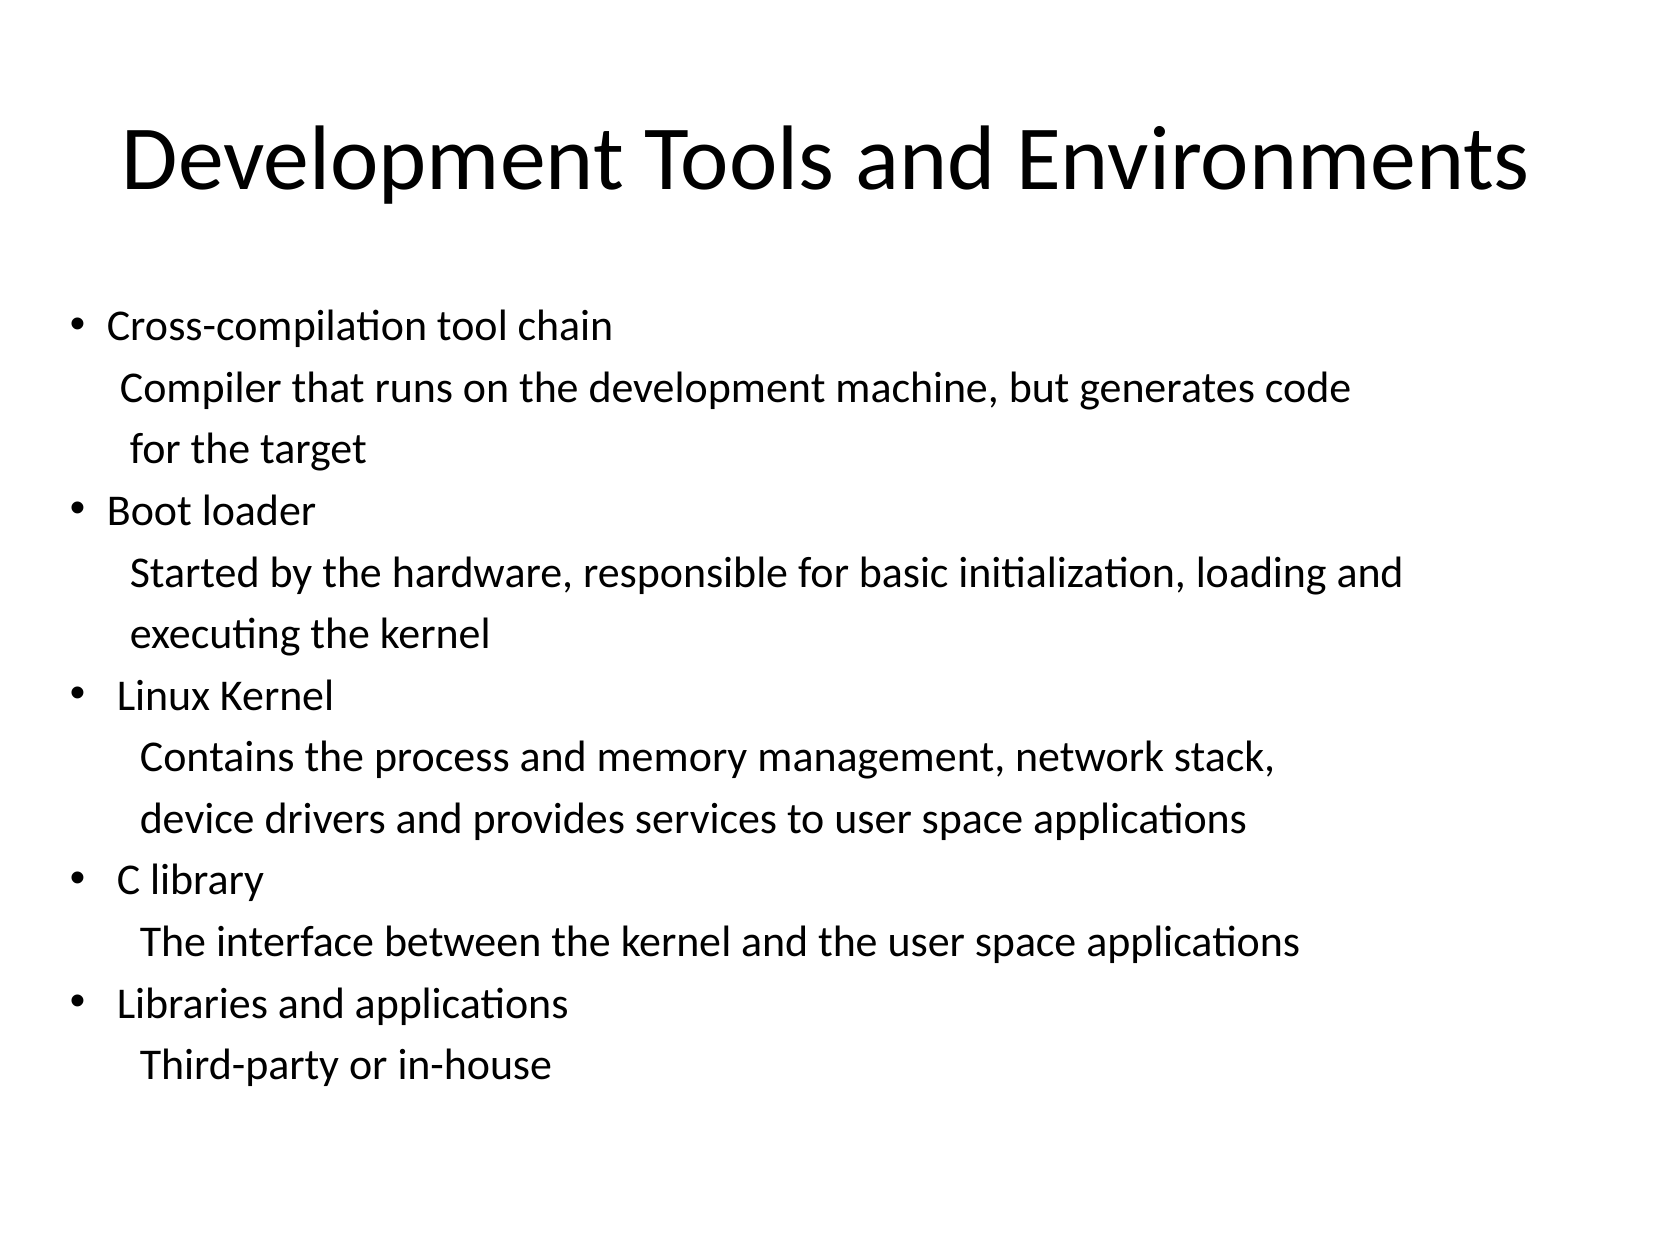

Development Tools and Environments
Cross-compilation tool chain
 Compiler that runs on the development machine, but generates code
 for the target
Boot loader
 Started by the hardware, responsible for basic initialization, loading and
 executing the kernel
 Linux Kernel
 Contains the process and memory management, network stack,
 device drivers and provides services to user space applications
 C library
 The interface between the kernel and the user space applications
 Libraries and applications
 Third-party or in-house